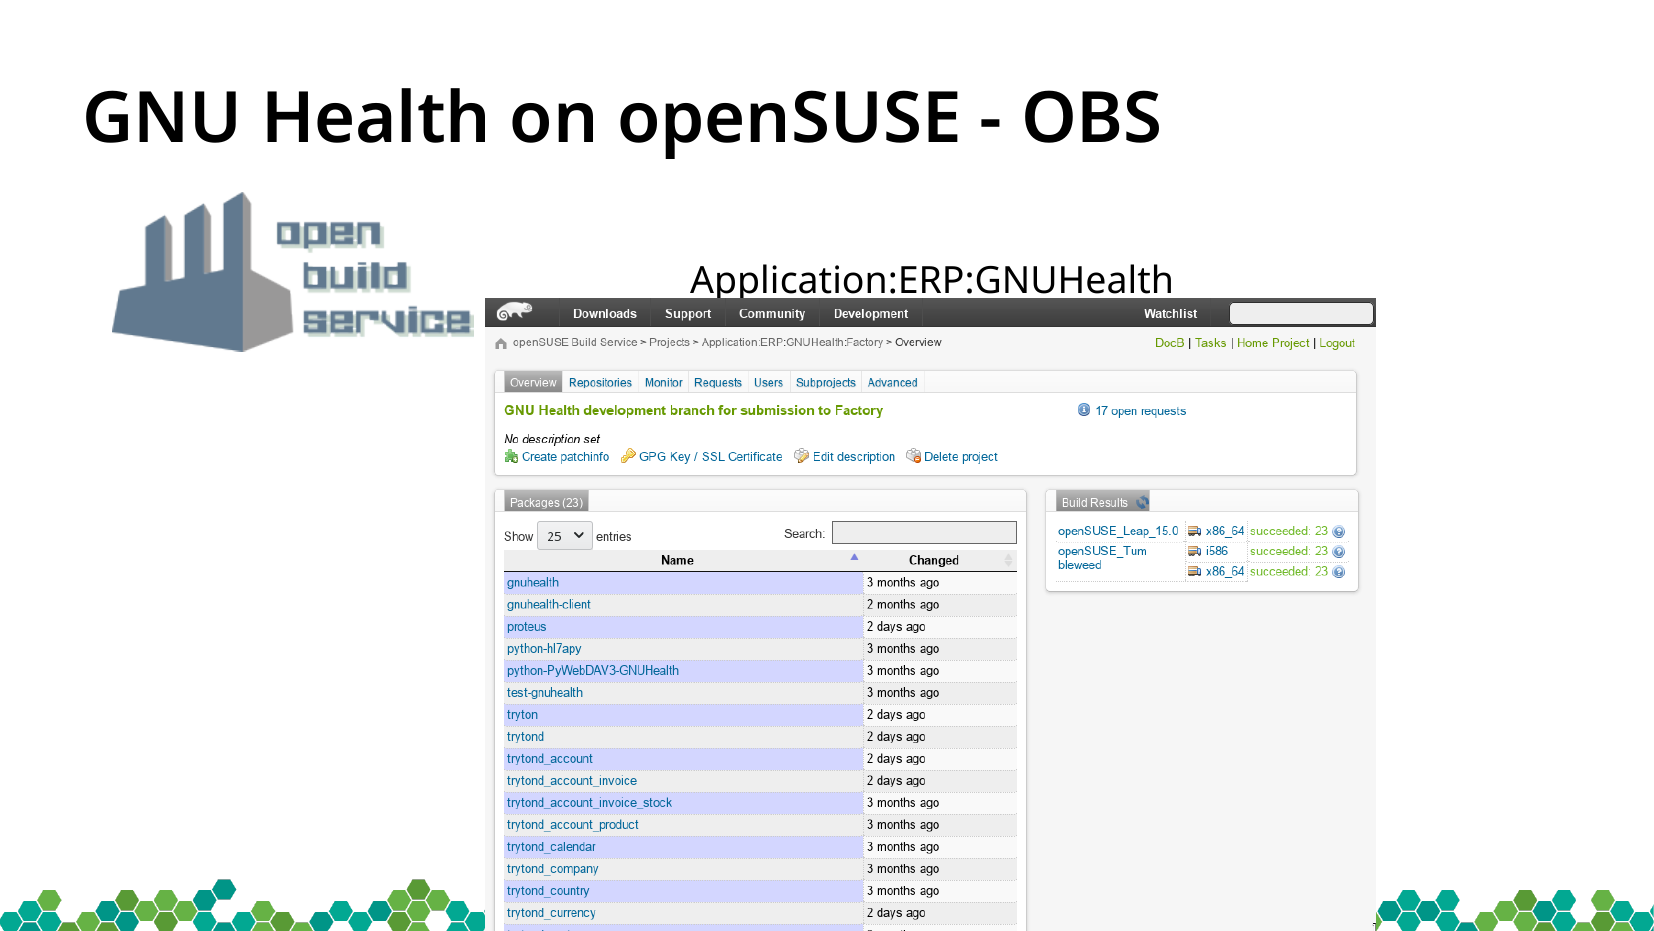

# GNU Health on openSUSE - OBS
Application:ERP:GNUHealth